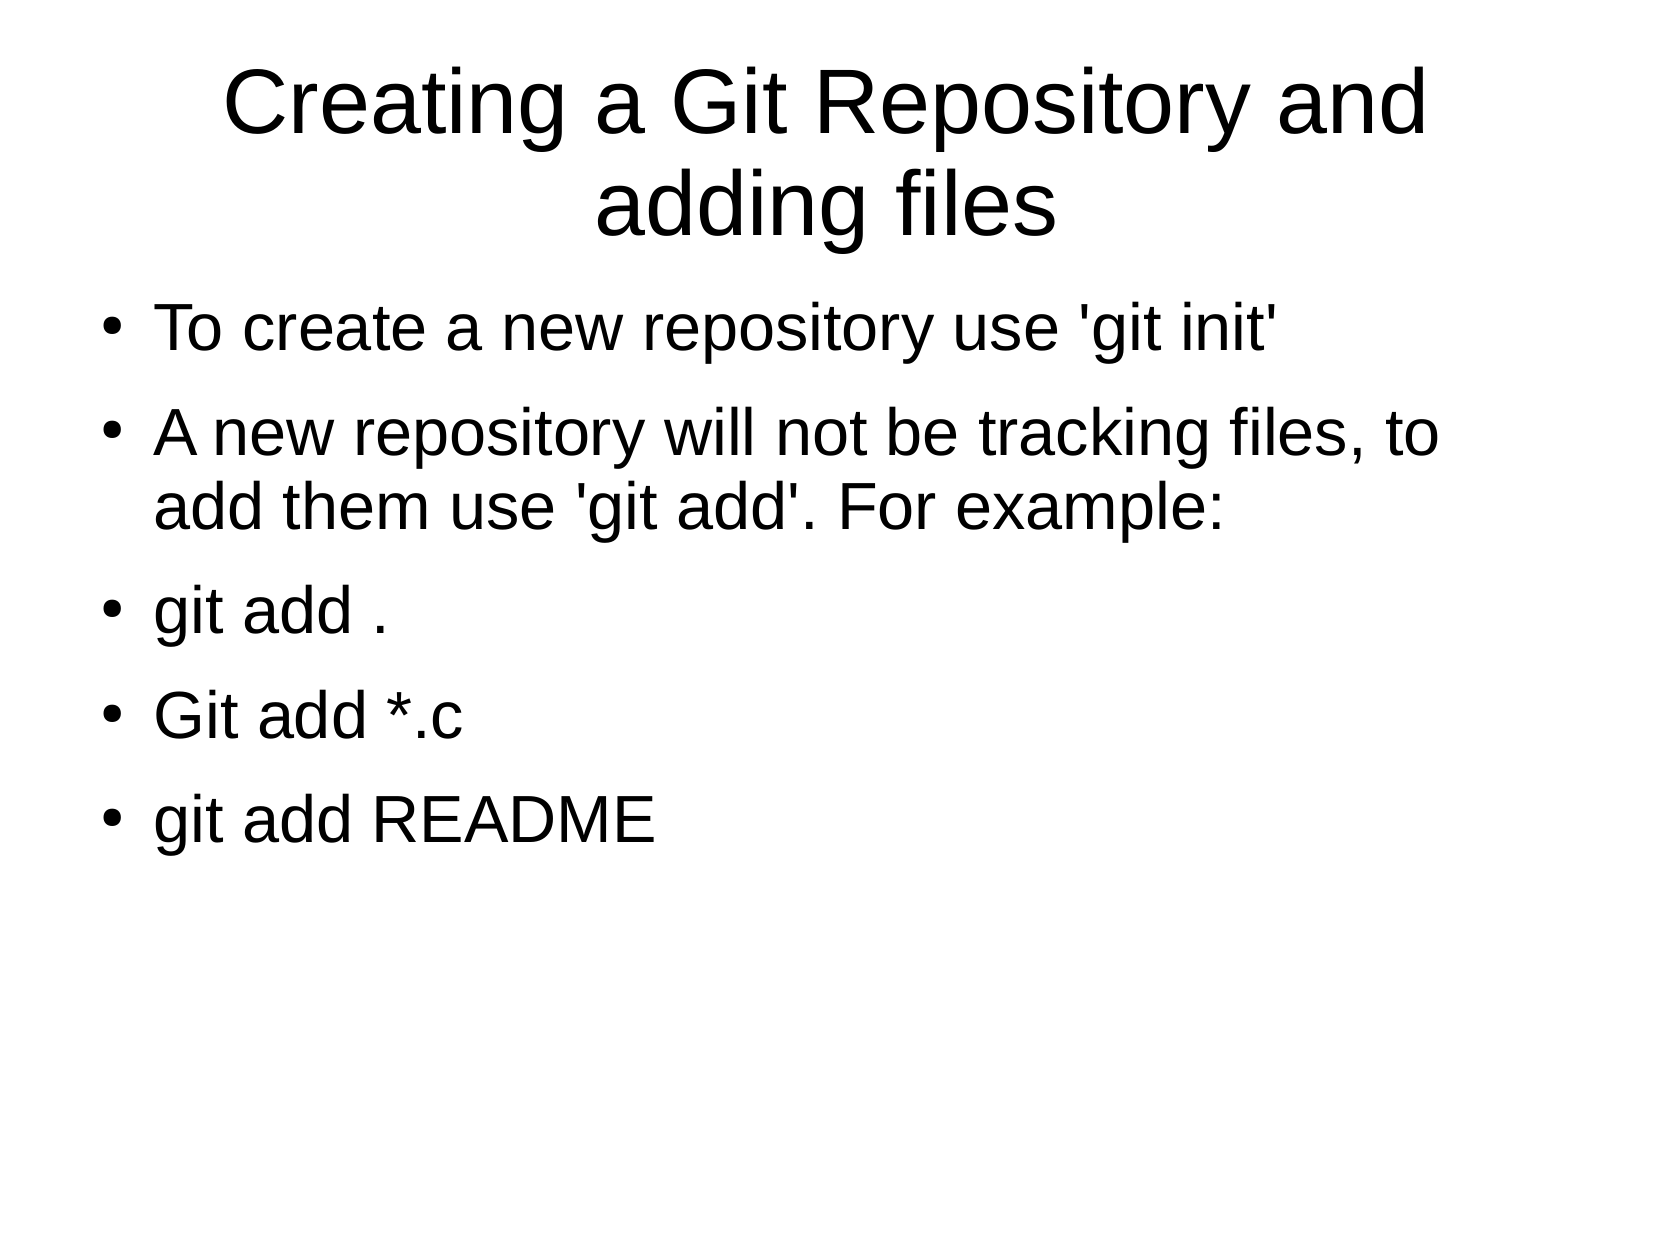

# Creating a Git Repository and adding files
To create a new repository use 'git init'
A new repository will not be tracking files, to add them use 'git add'. For example:
git add .
Git add *.c
git add README